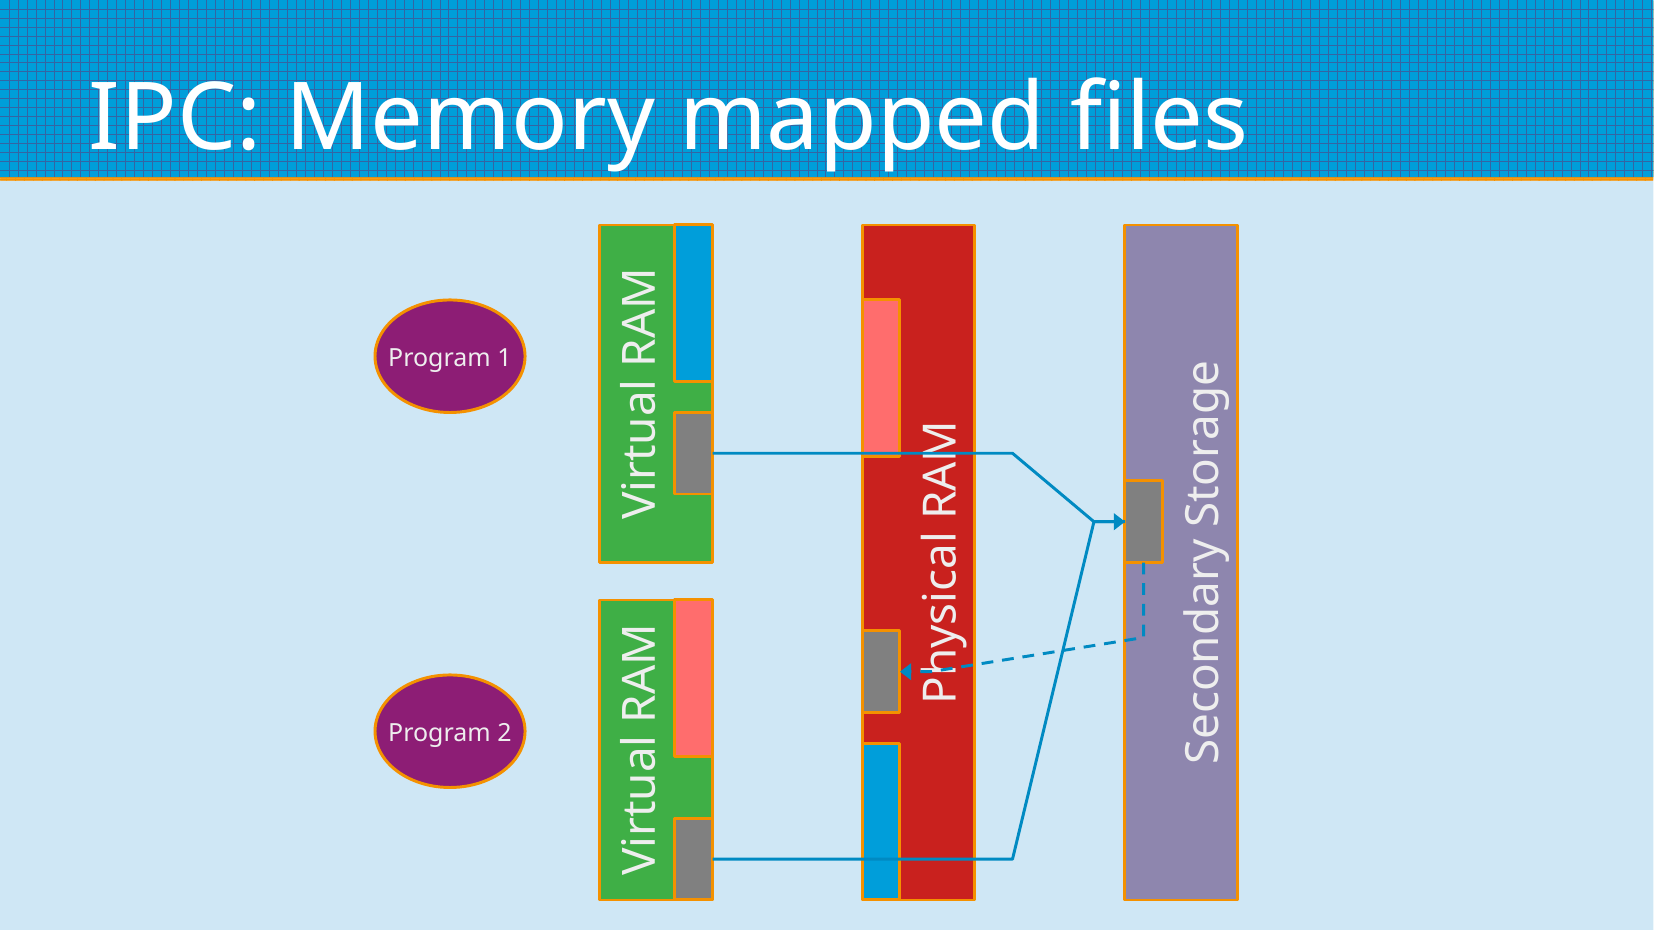

# IPC: Memory mapped files
Program 1
Virtual RAM
Physical RAM
Secondary Storage
Program 2
Virtual RAM